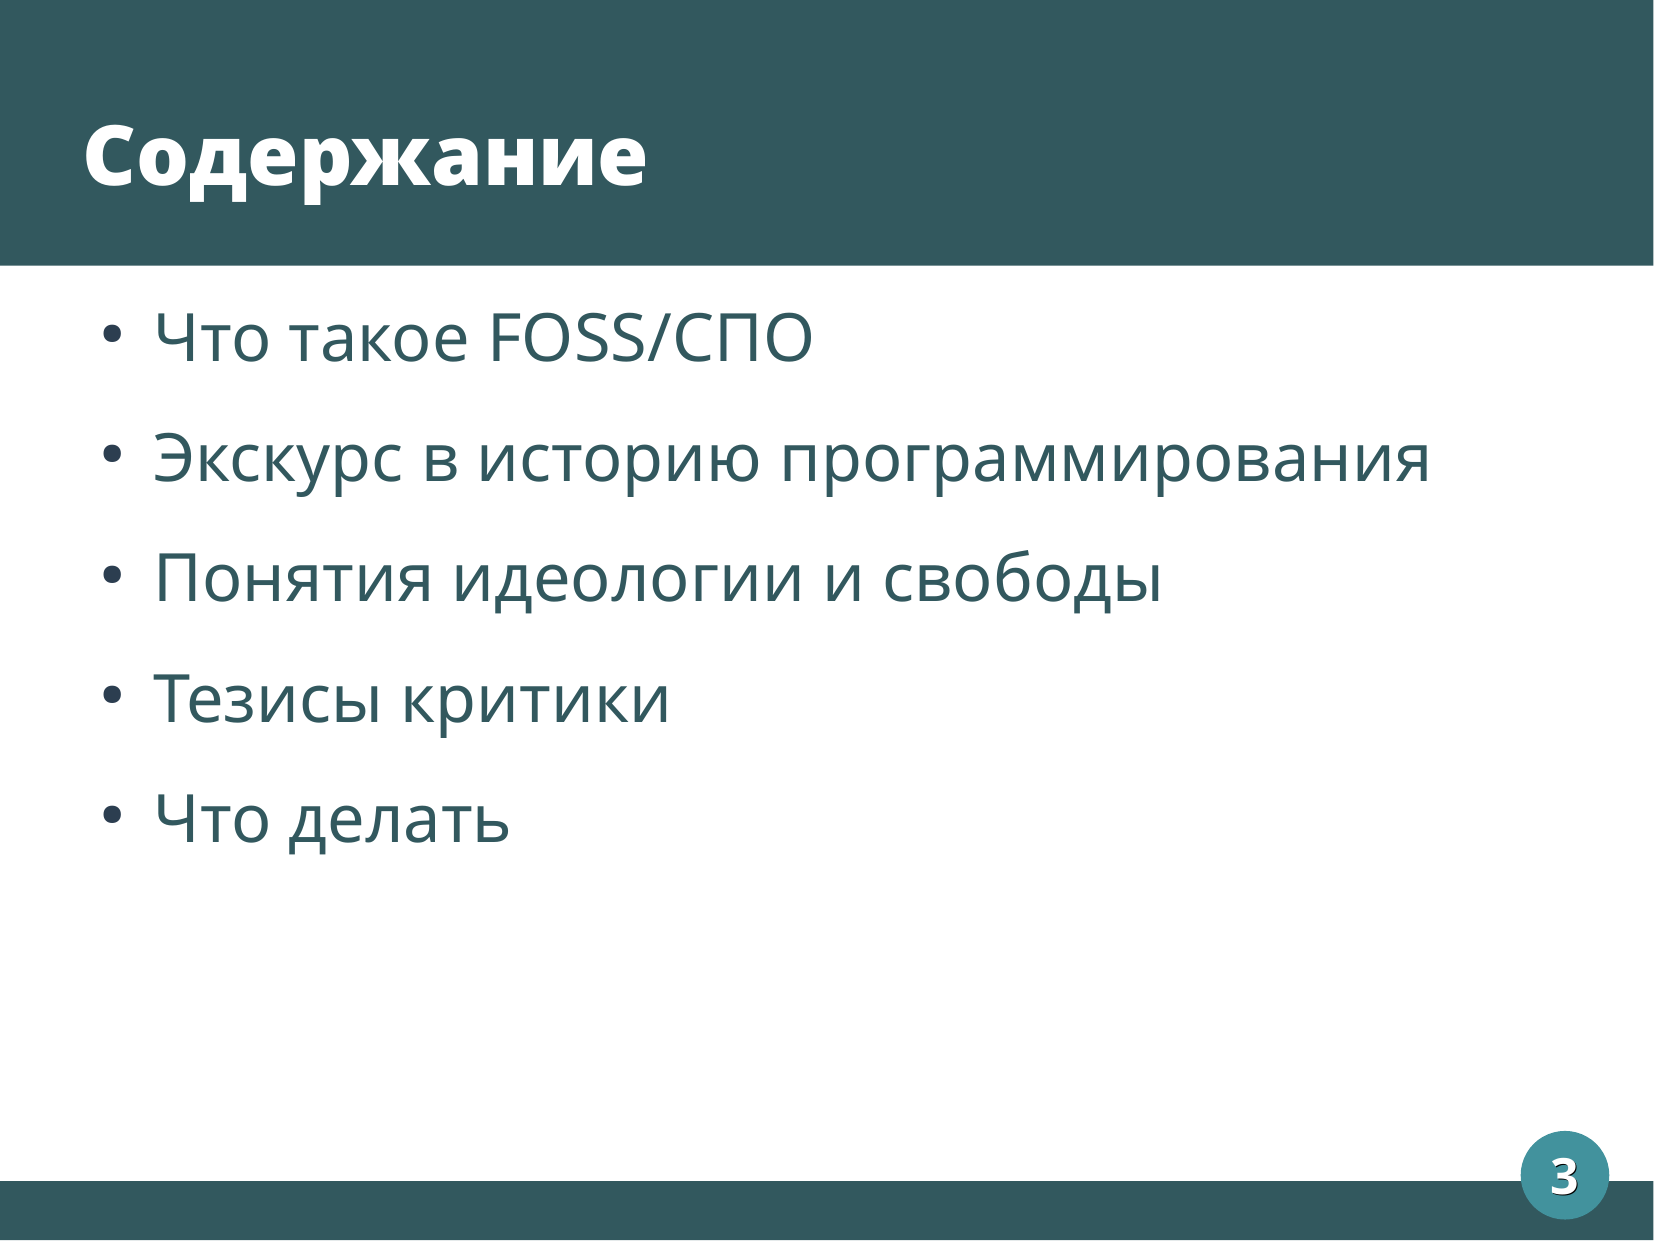

# Содержание
Что такое FOSS/СПО
Экскурс в историю программирования
Понятия идеологии и свободы
Тезисы критики
Что делать
3